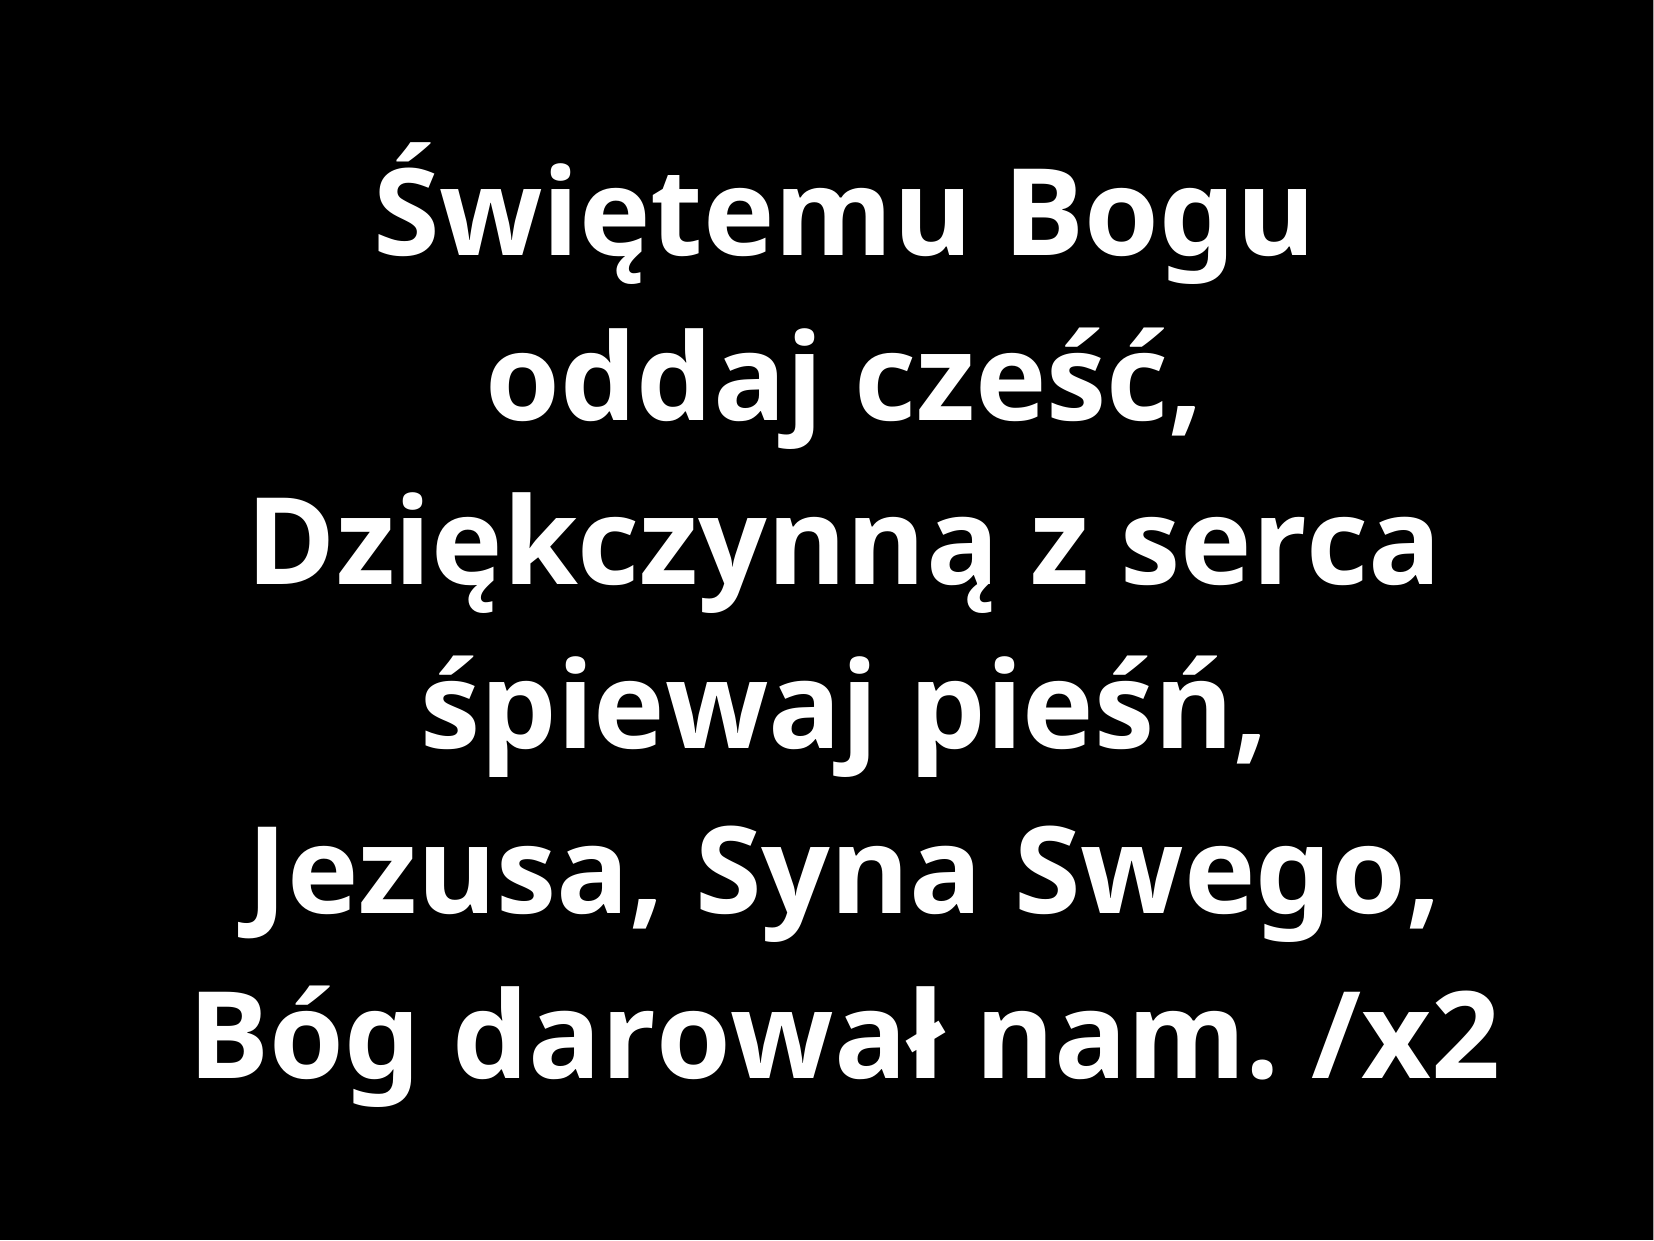

# Świętemu Bogu
oddaj cześć,
Dziękczynną z serca
śpiewaj pieśń,
Jezusa, Syna Swego,
Bóg darował nam. /x2